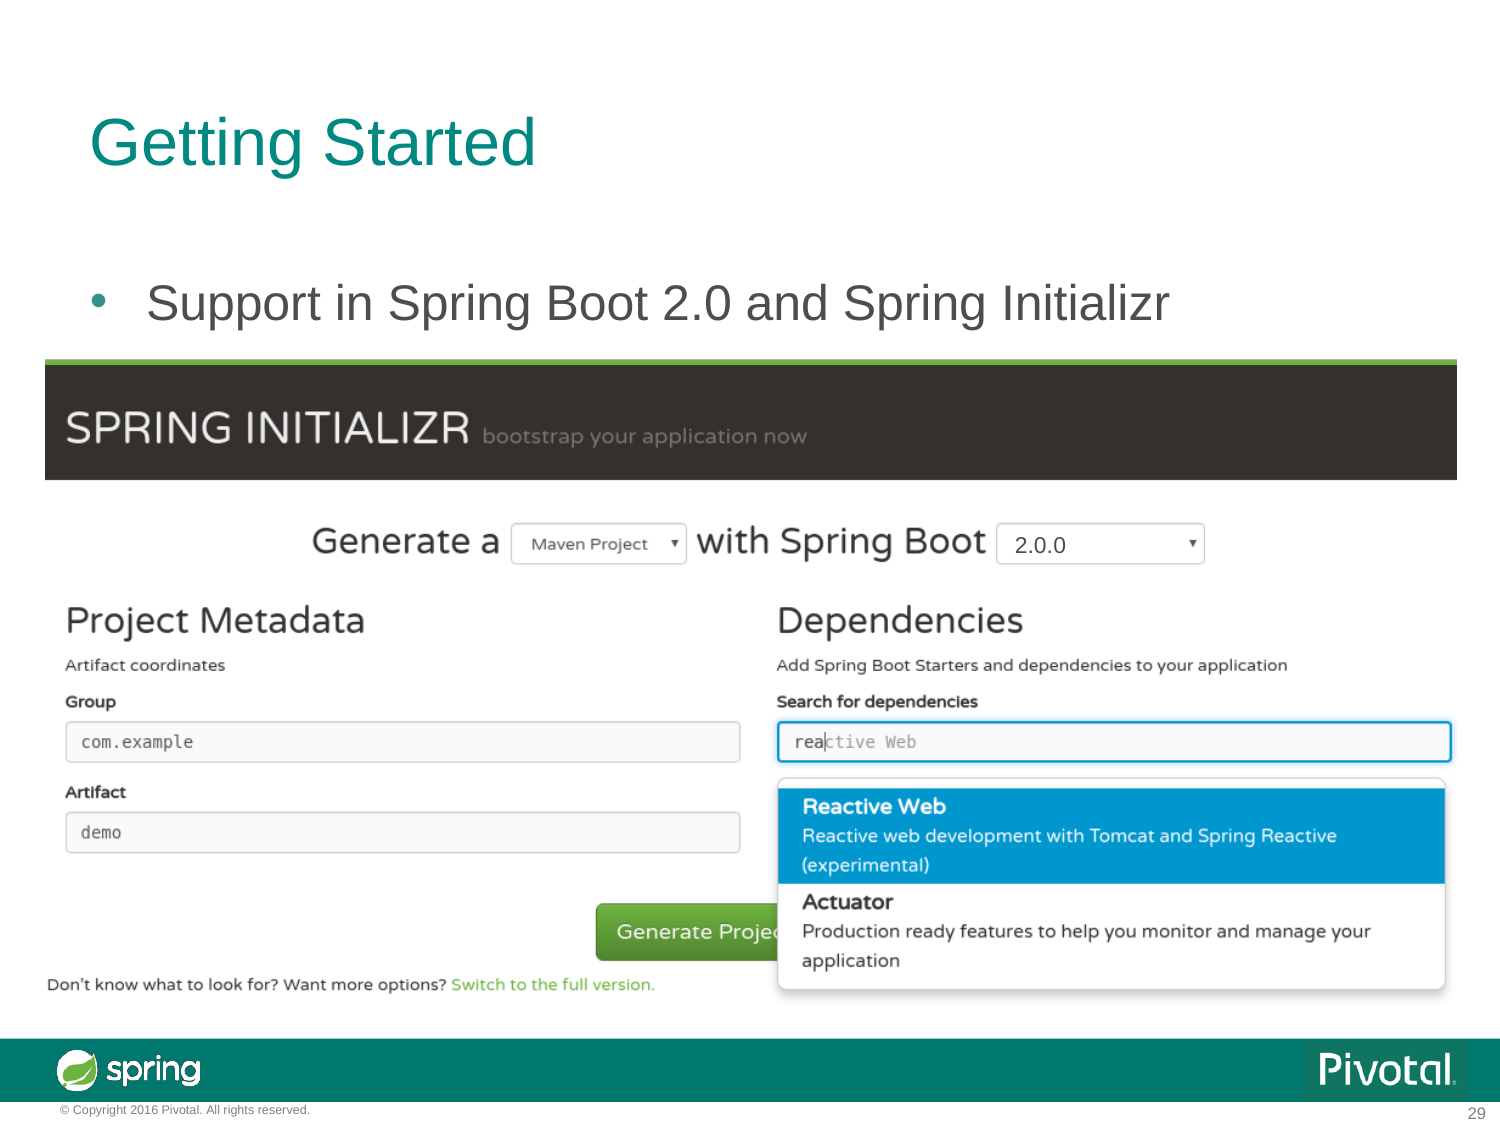

# Getting Started
Support in Spring Boot 2.0 and Spring Initializr
2.0.0